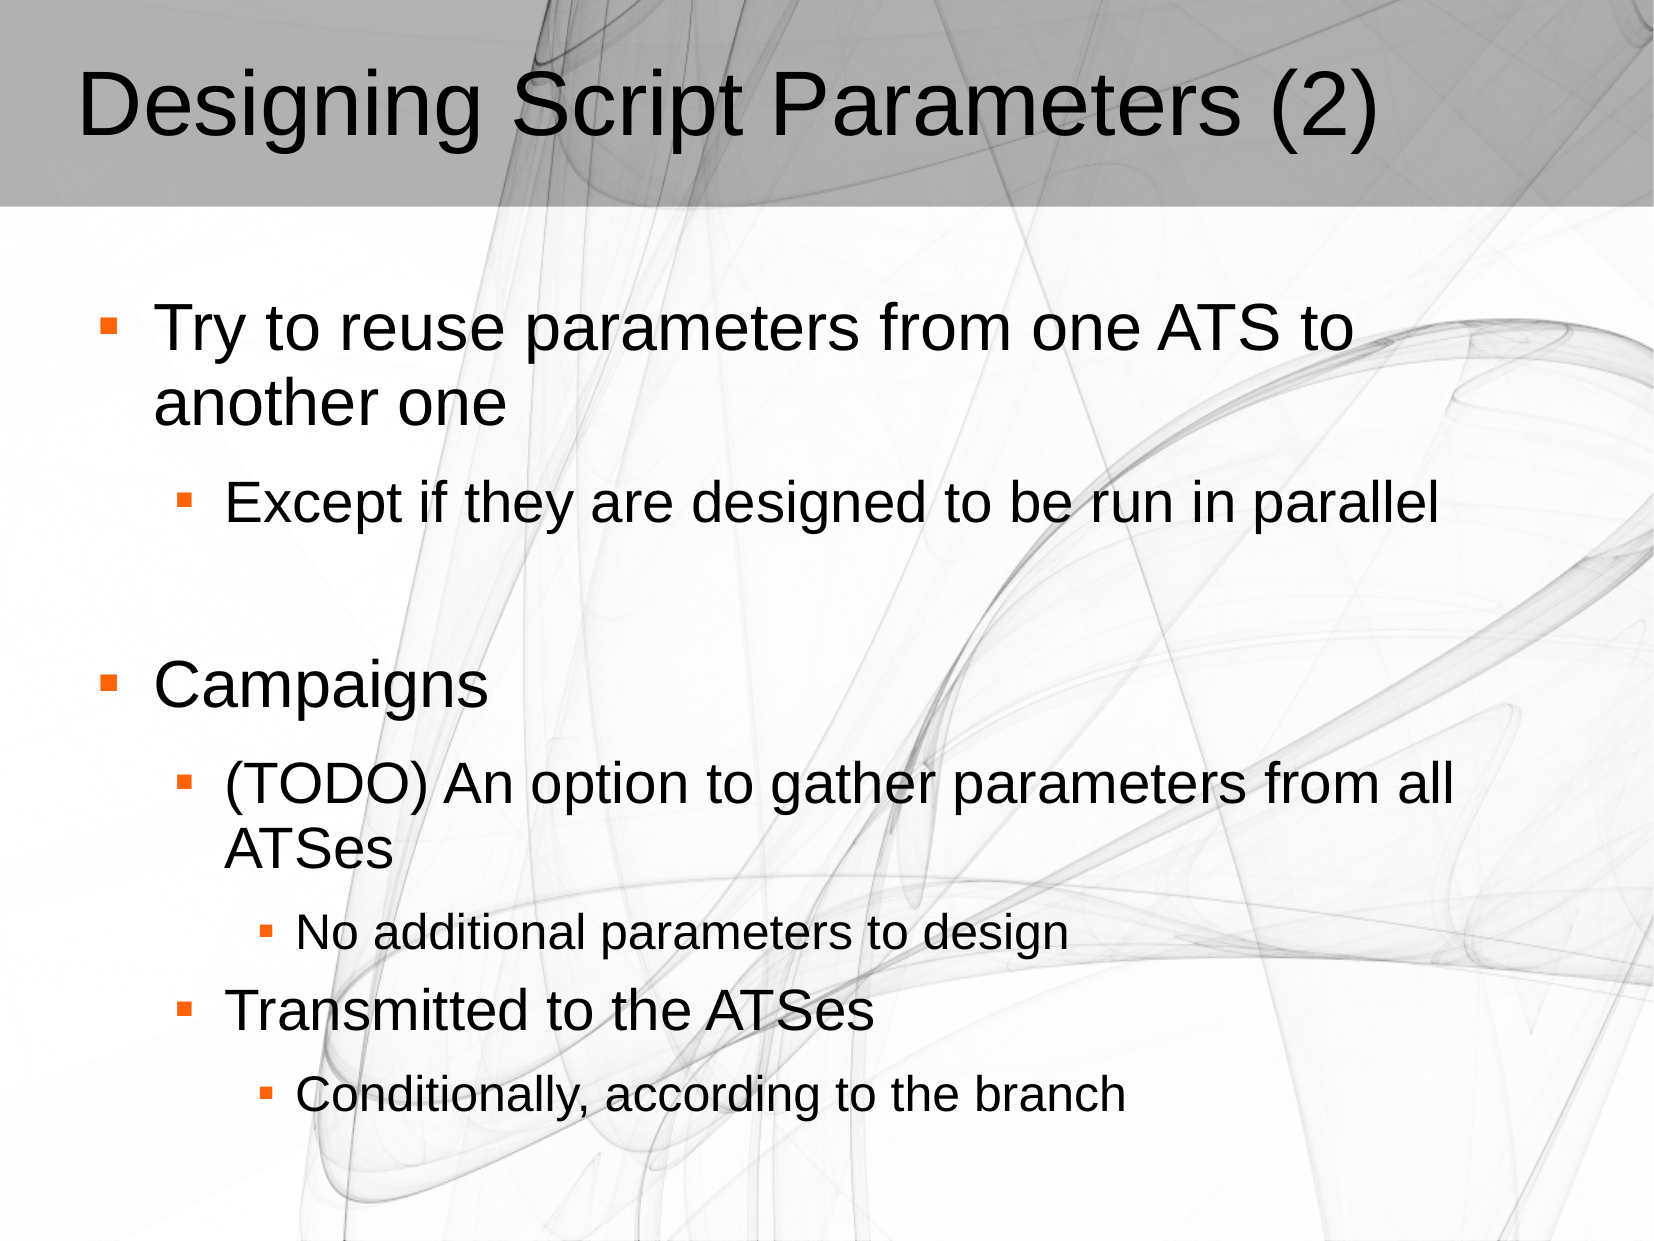

# Designing Script Parameters (2)
Try to reuse parameters from one ATS to another one
Except if they are designed to be run in parallel
Campaigns
(TODO) An option to gather parameters from all ATSes
No additional parameters to design
Transmitted to the ATSes
Conditionally, according to the branch